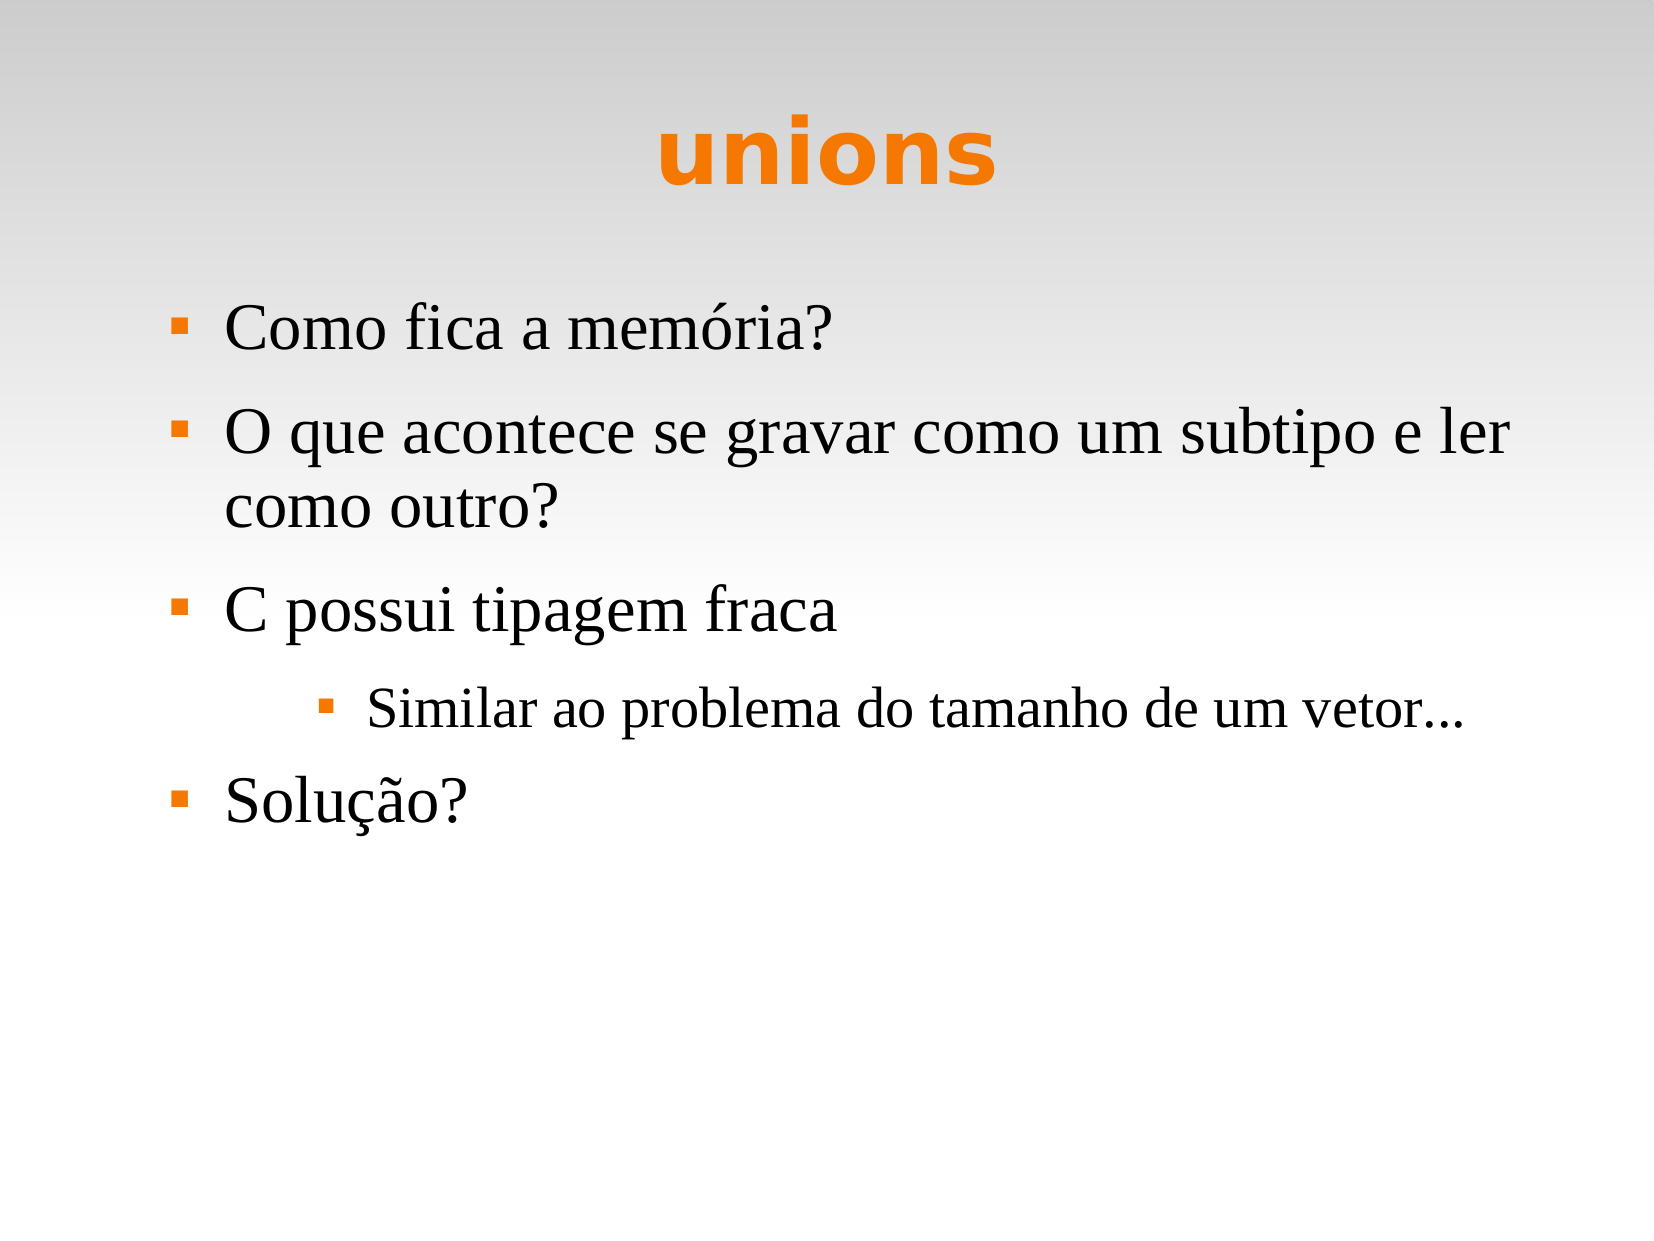

# unions
Como fica a memória?
O que acontece se gravar como um subtipo e ler como outro?
C possui tipagem fraca
Similar ao problema do tamanho de um vetor...
Solução?